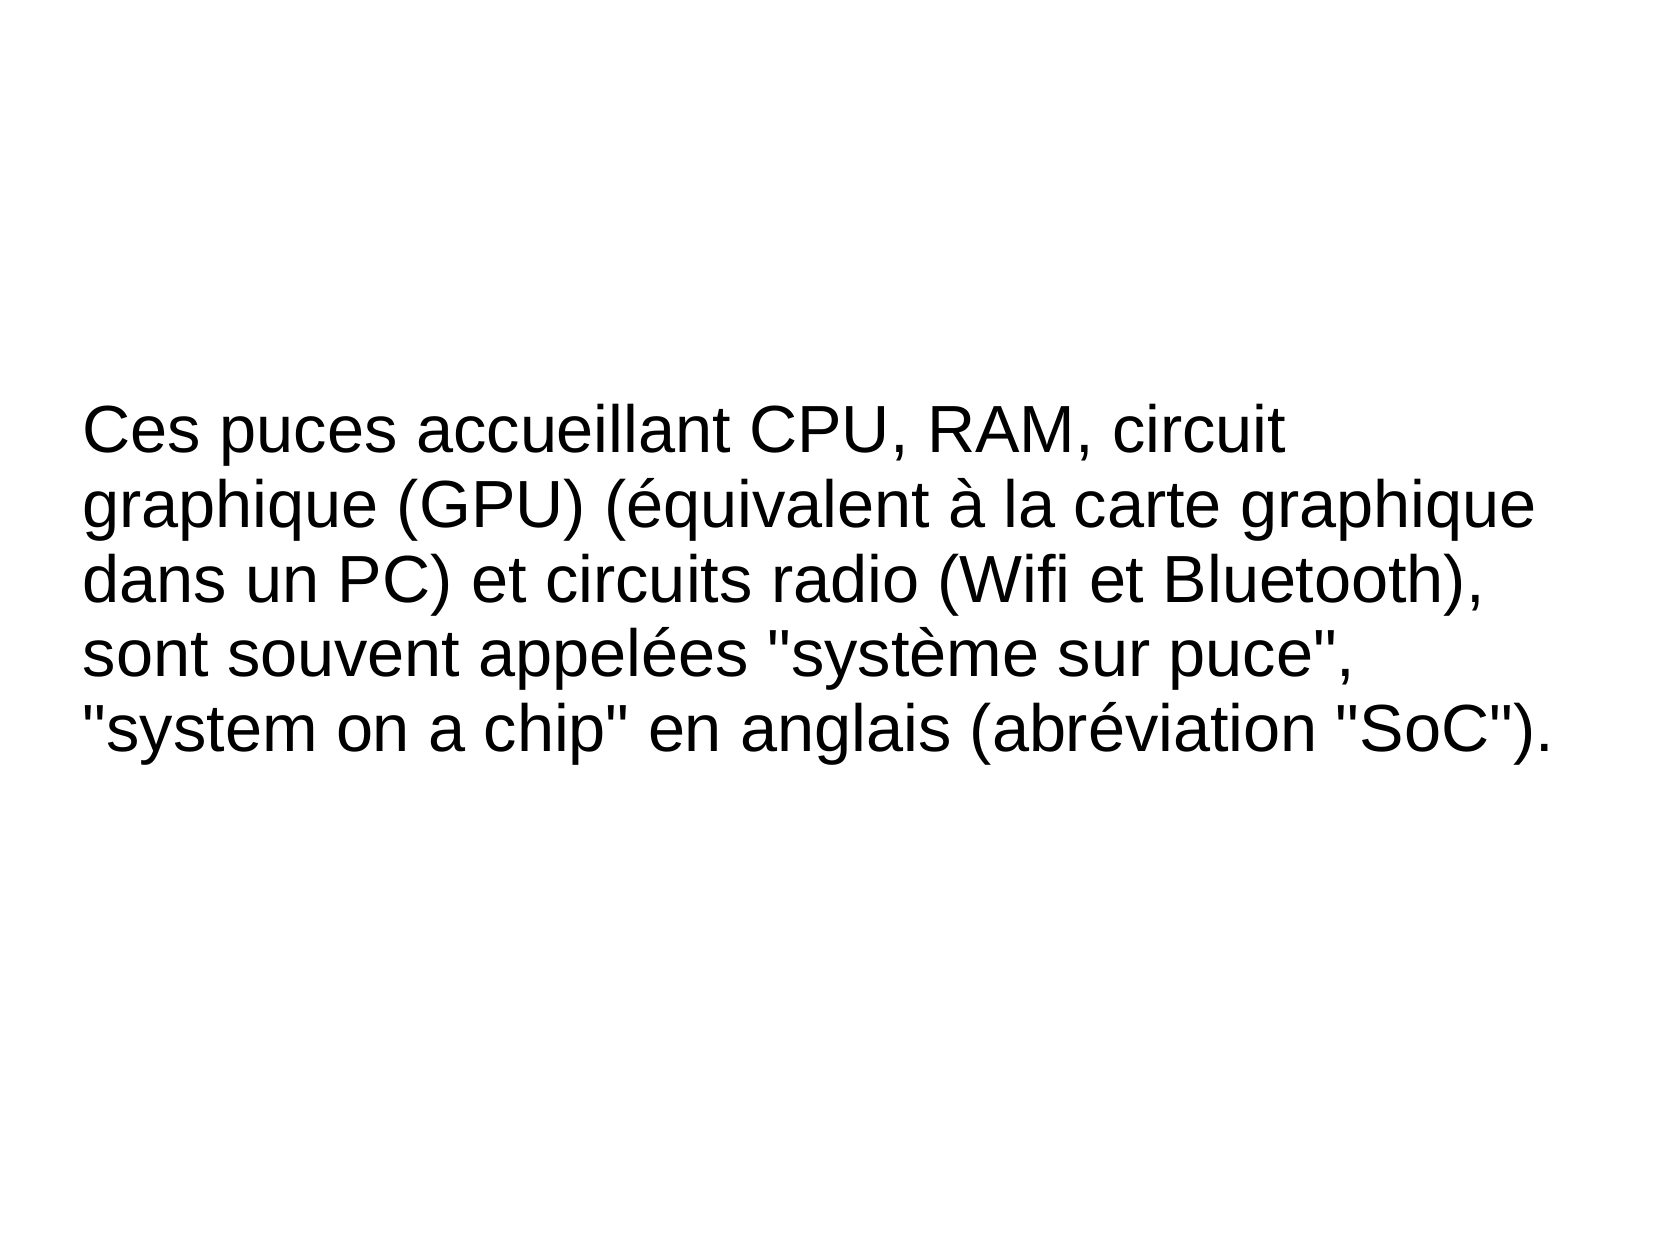

# Ces puces accueillant CPU, RAM, circuit graphique (GPU) (équivalent à la carte graphique dans un PC) et circuits radio (Wifi et Bluetooth), sont souvent appelées "système sur puce", "system on a chip" en anglais (abréviation "SoC").